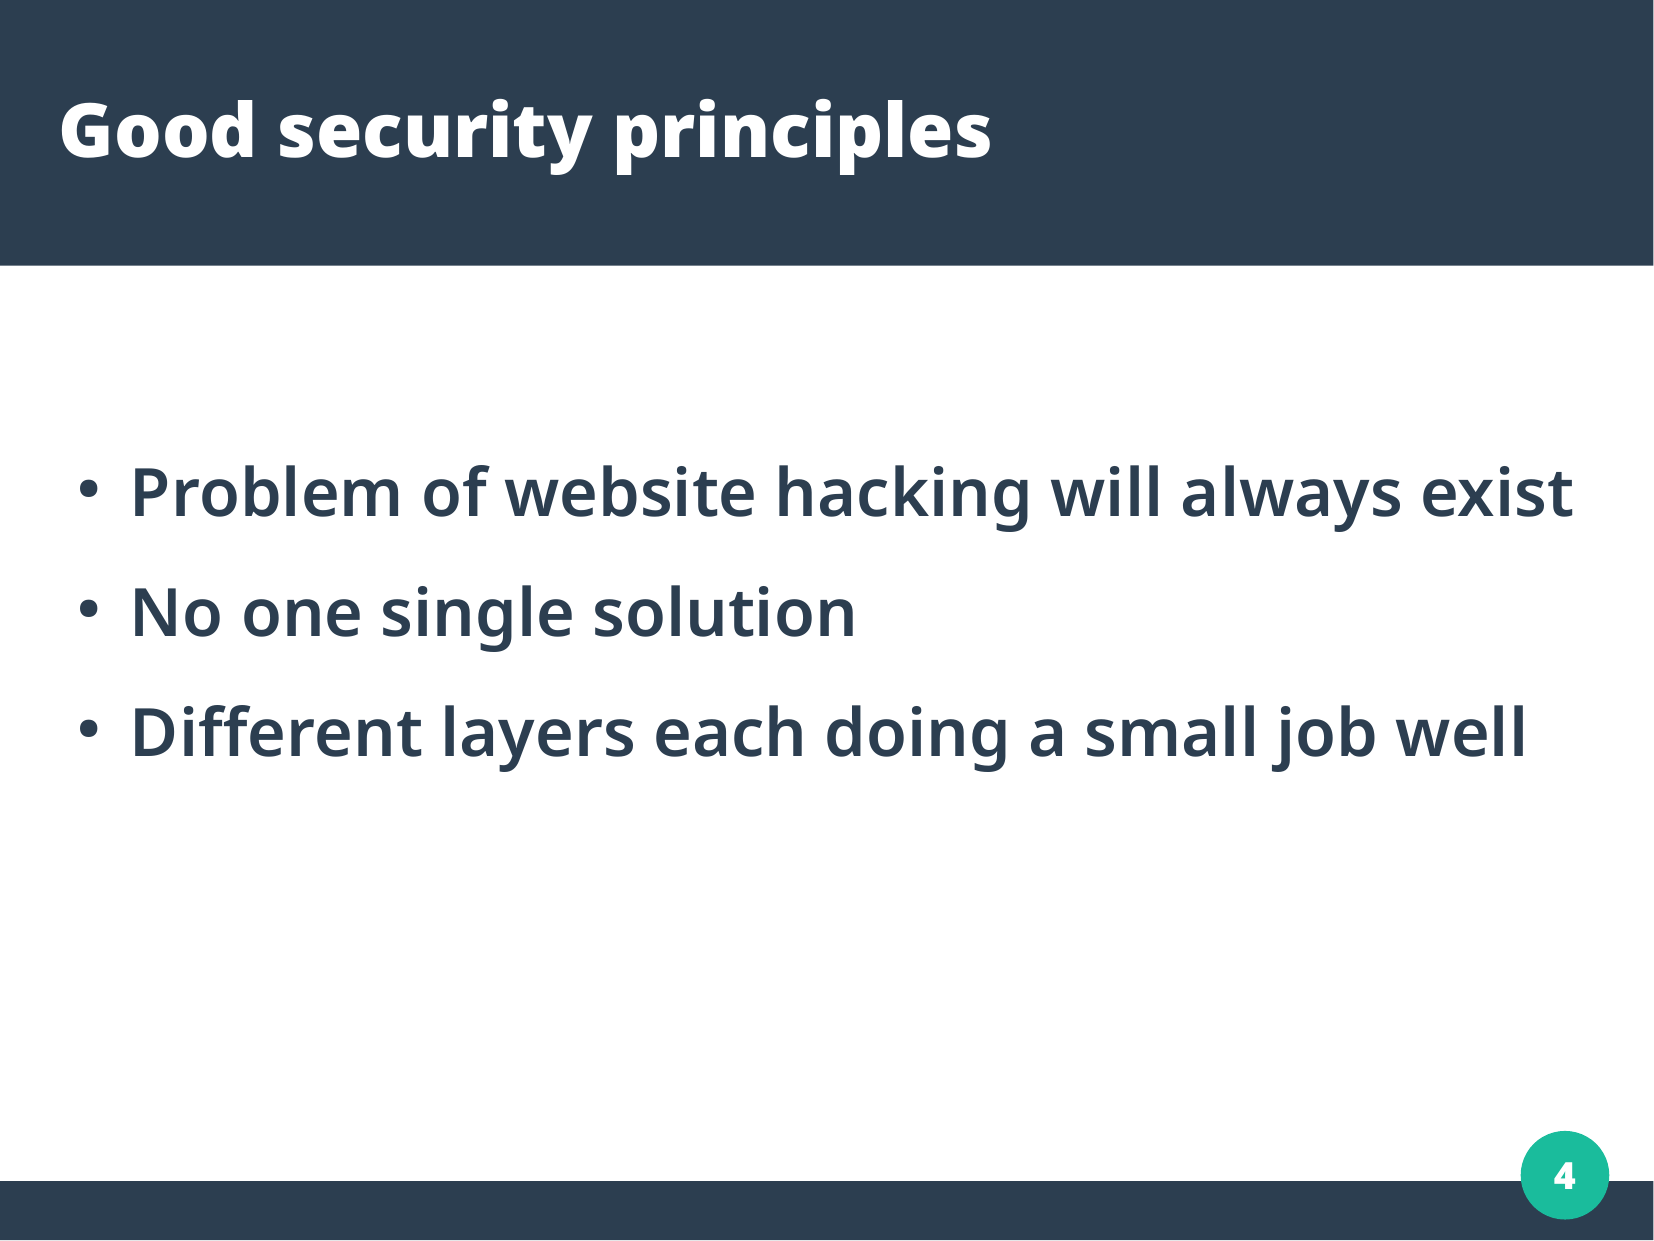

# Good security principles
Problem of website hacking will always exist
No one single solution
Different layers each doing a small job well
4